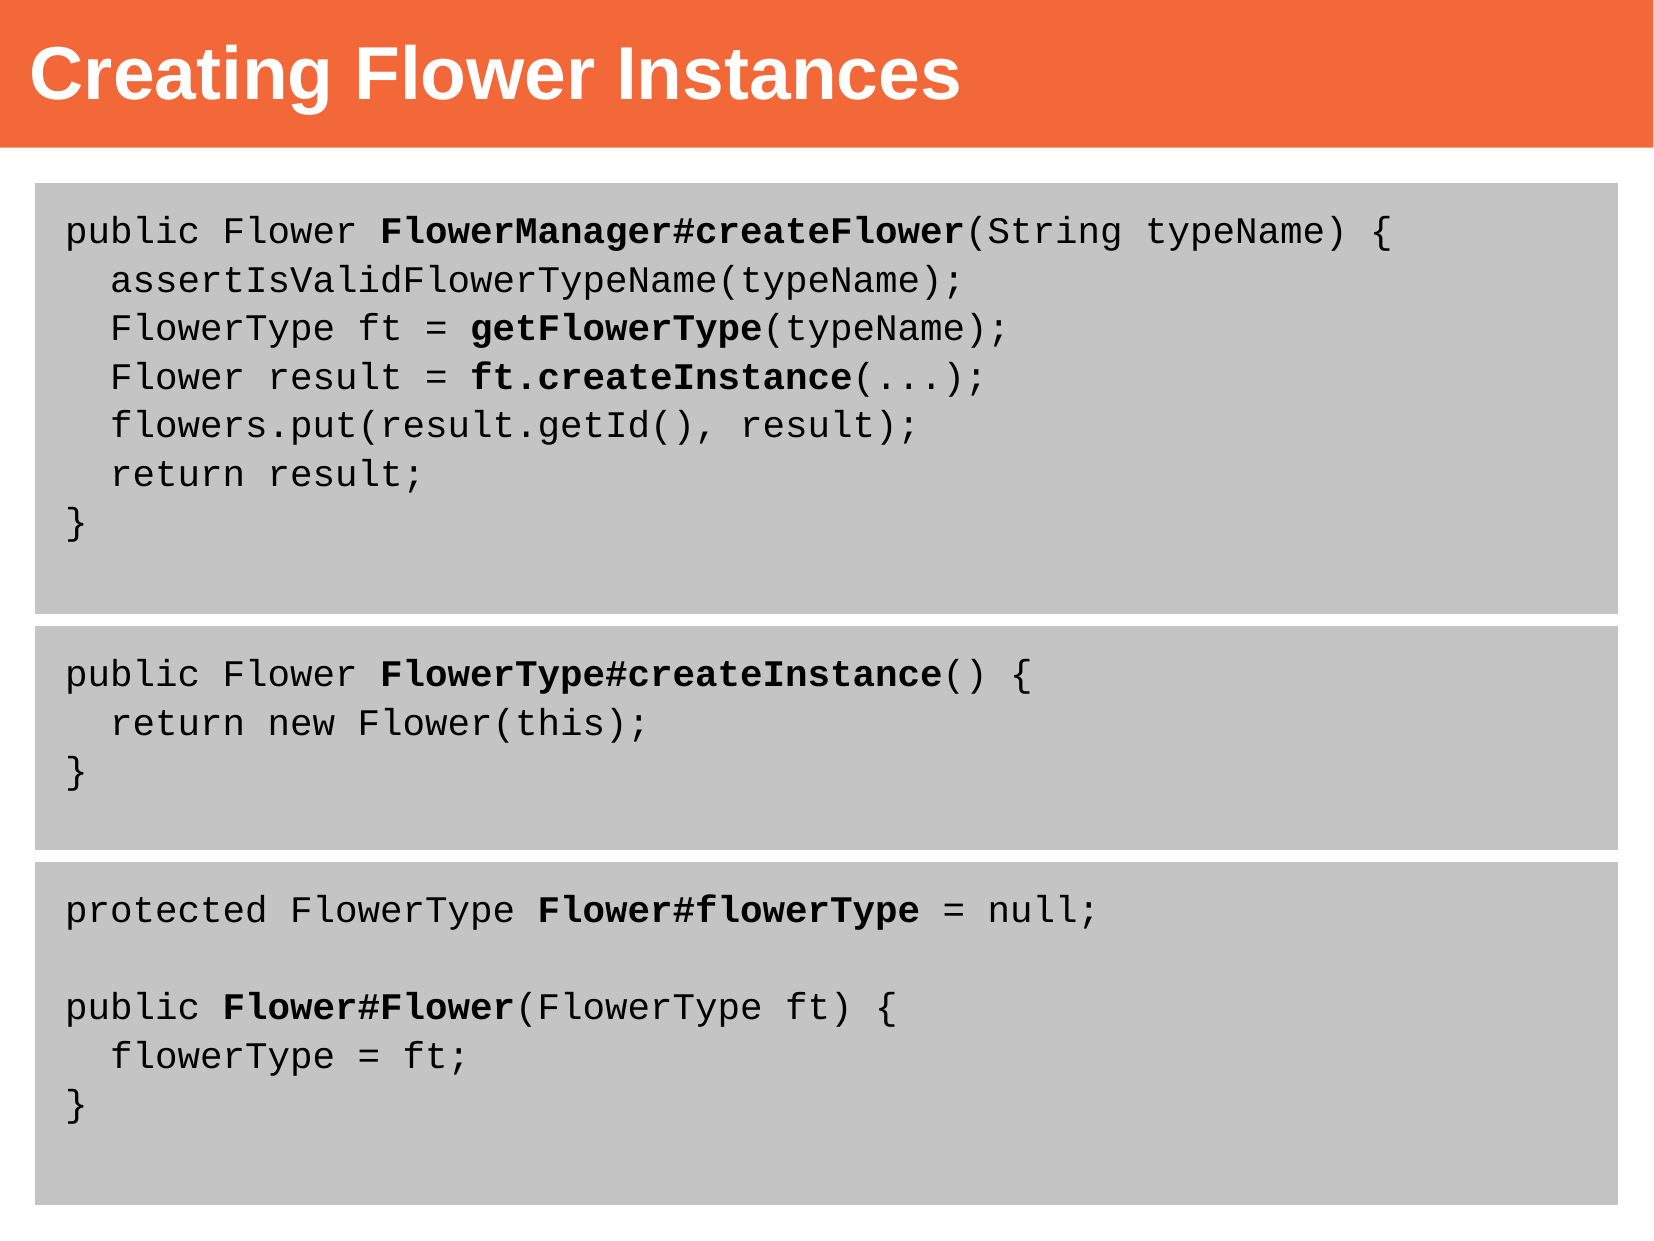

# Creating Flower Instances
public Flower FlowerManager#createFlower(String typeName) {
 assertIsValidFlowerTypeName(typeName);
 FlowerType ft = getFlowerType(typeName);
 Flower result = ft.createInstance(...);
 flowers.put(result.getId(), result);
 return result;
}
public Flower FlowerType#createInstance() {
 return new Flower(this);
}
protected FlowerType Flower#flowerType = null;
public Flower#Flower(FlowerType ft) {
 flowerType = ft;
}
Advanced Design and Programming
14
© 2018 Dirk Riehle - All Rights Reserved